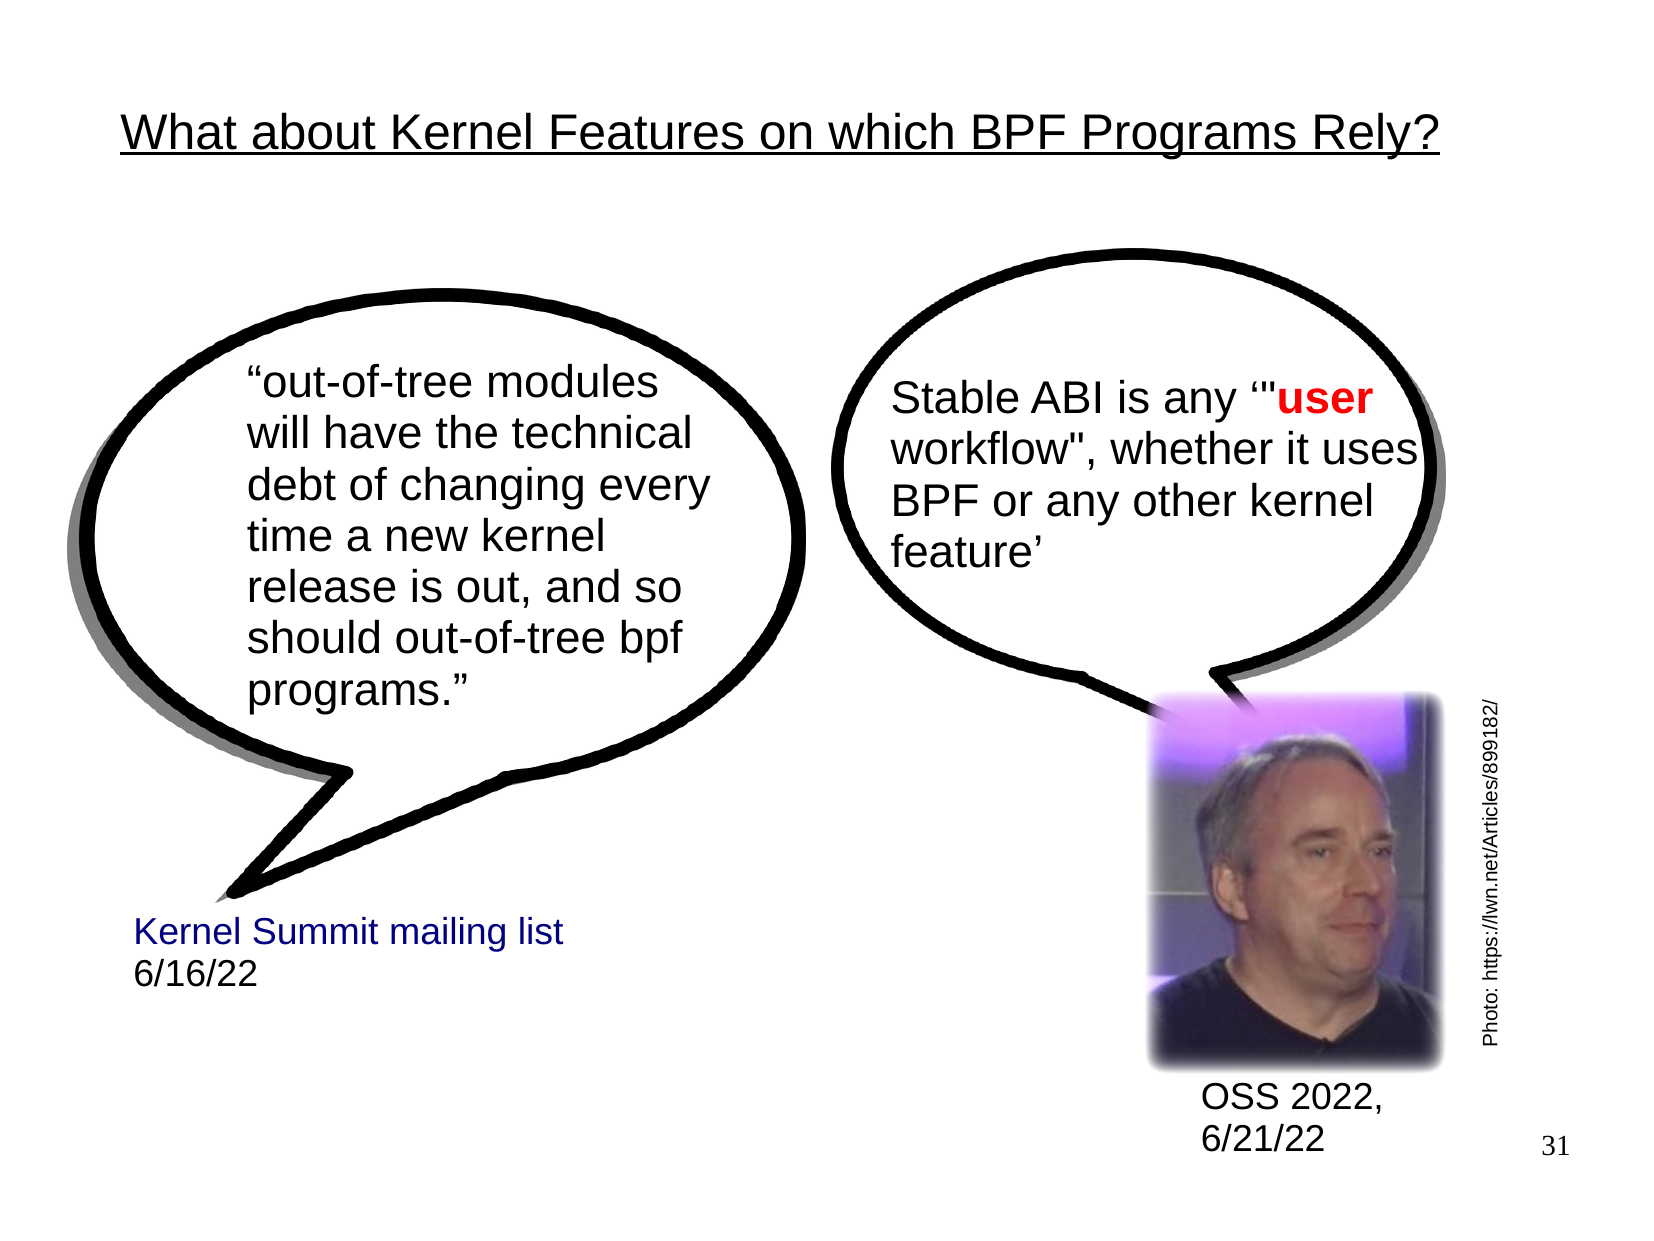

# What about Kernel Features on which BPF Programs Rely?
Stable ABI is any ‘"user workflow", whether it uses BPF or any other kernel feature’
OSS 2022,
6/21/22
“out-of-tree modules will have the technical debt of changing every time a new kernel release is out, and so should out-of-tree bpf programs.”
Photo: https://lwn.net/Articles/899182/
Kernel Summit mailing list
6/16/22
31